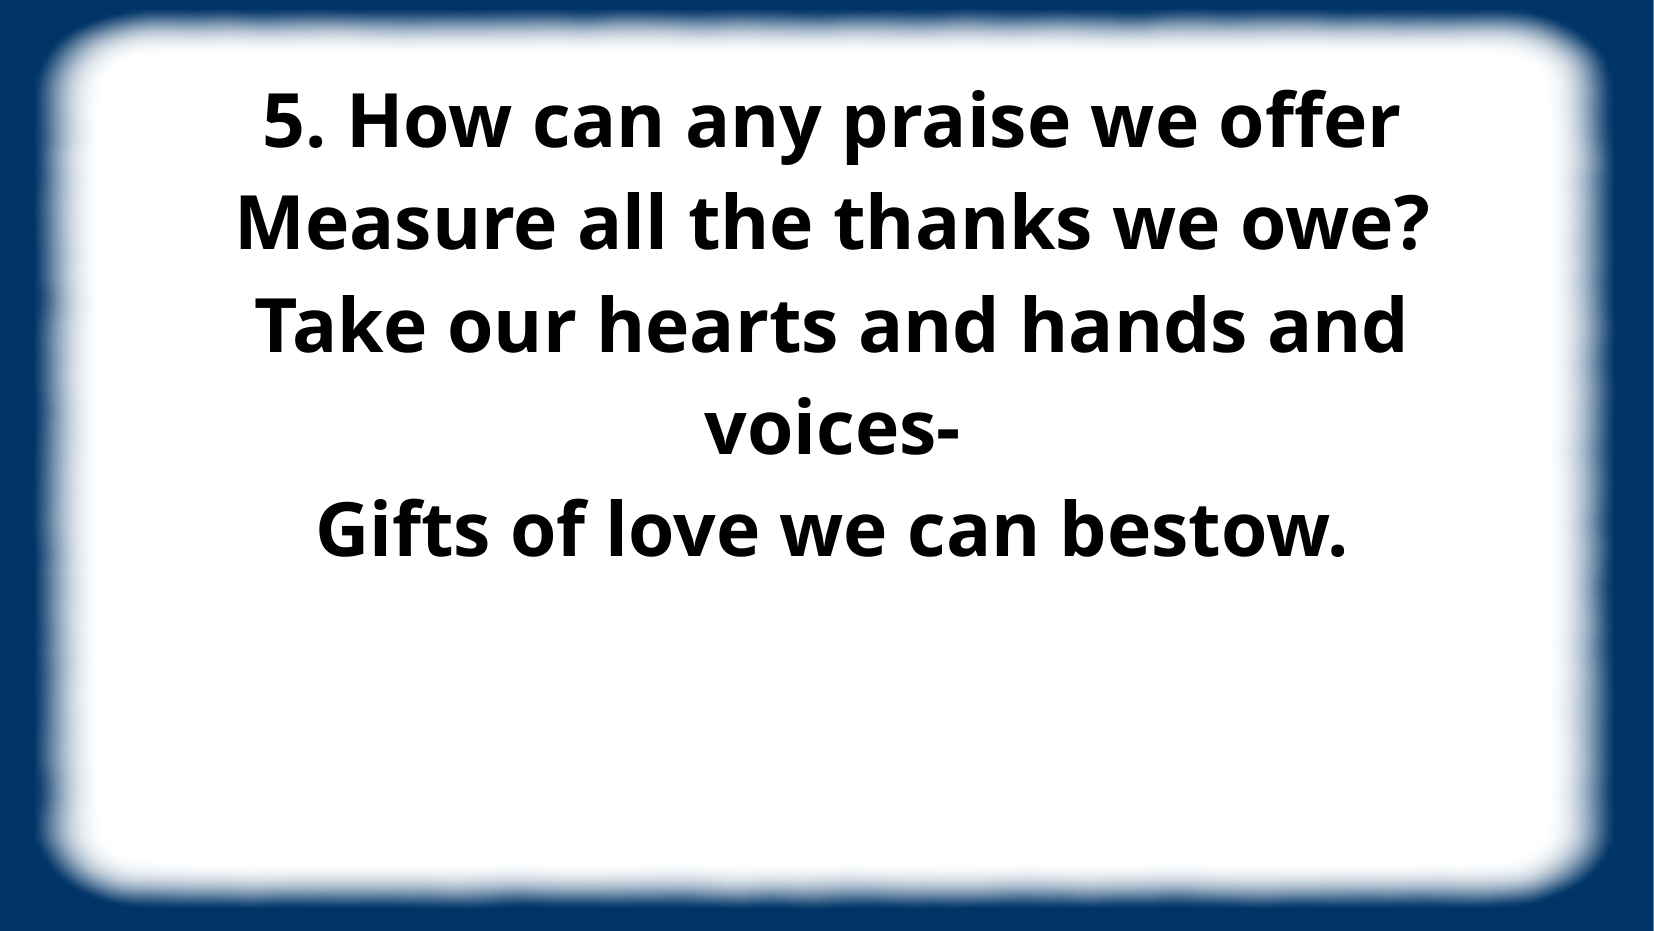

5. How can any praise we offer
Measure all the thanks we owe?
Take our hearts and hands and voices-
Gifts of love we can bestow.